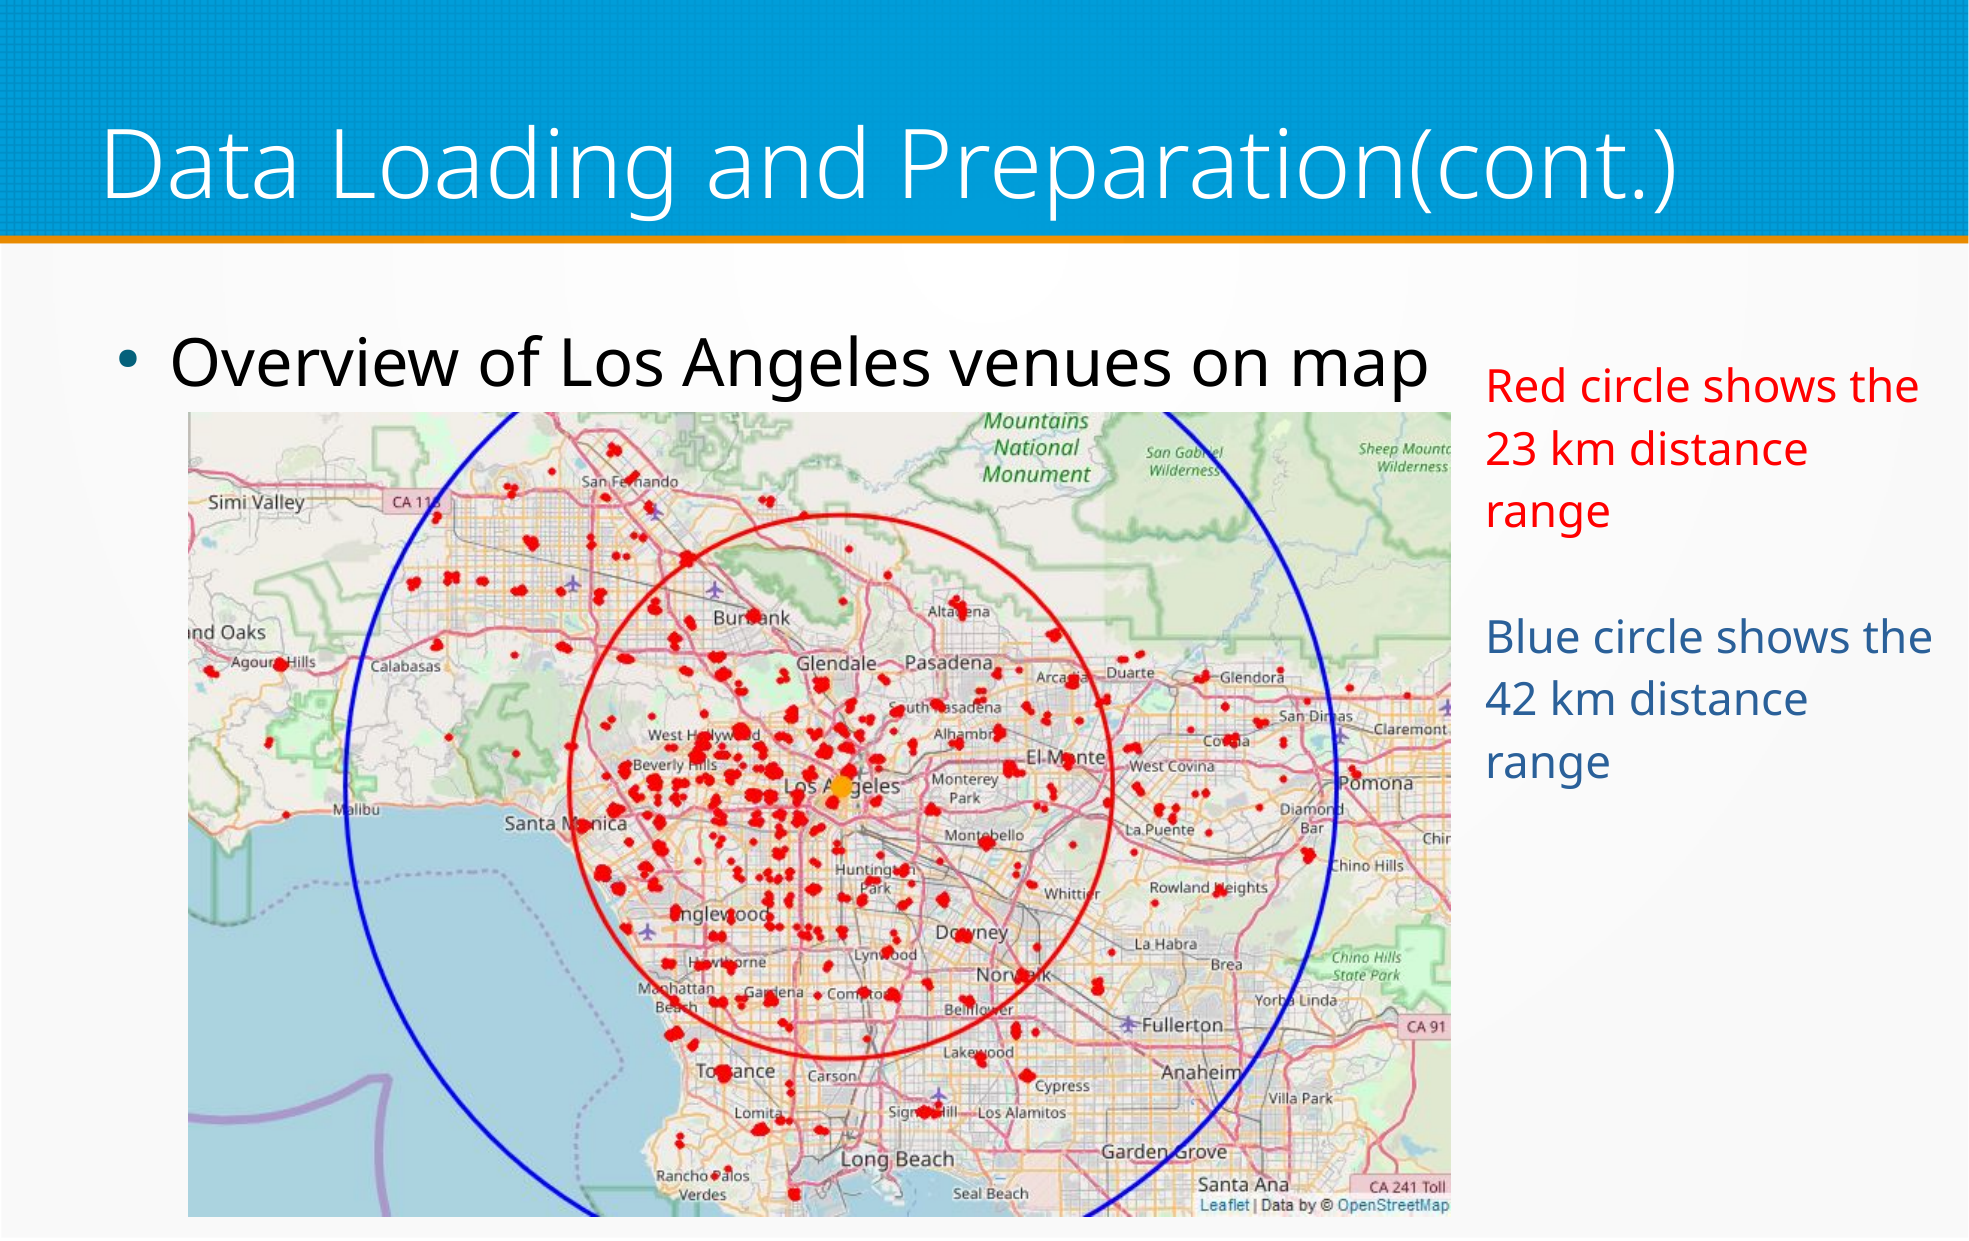

Data Loading and Preparation(cont.)
# Overview of Los Angeles venues on map
Red circle shows the 23 km distance range
Blue circle shows the 42 km distance range